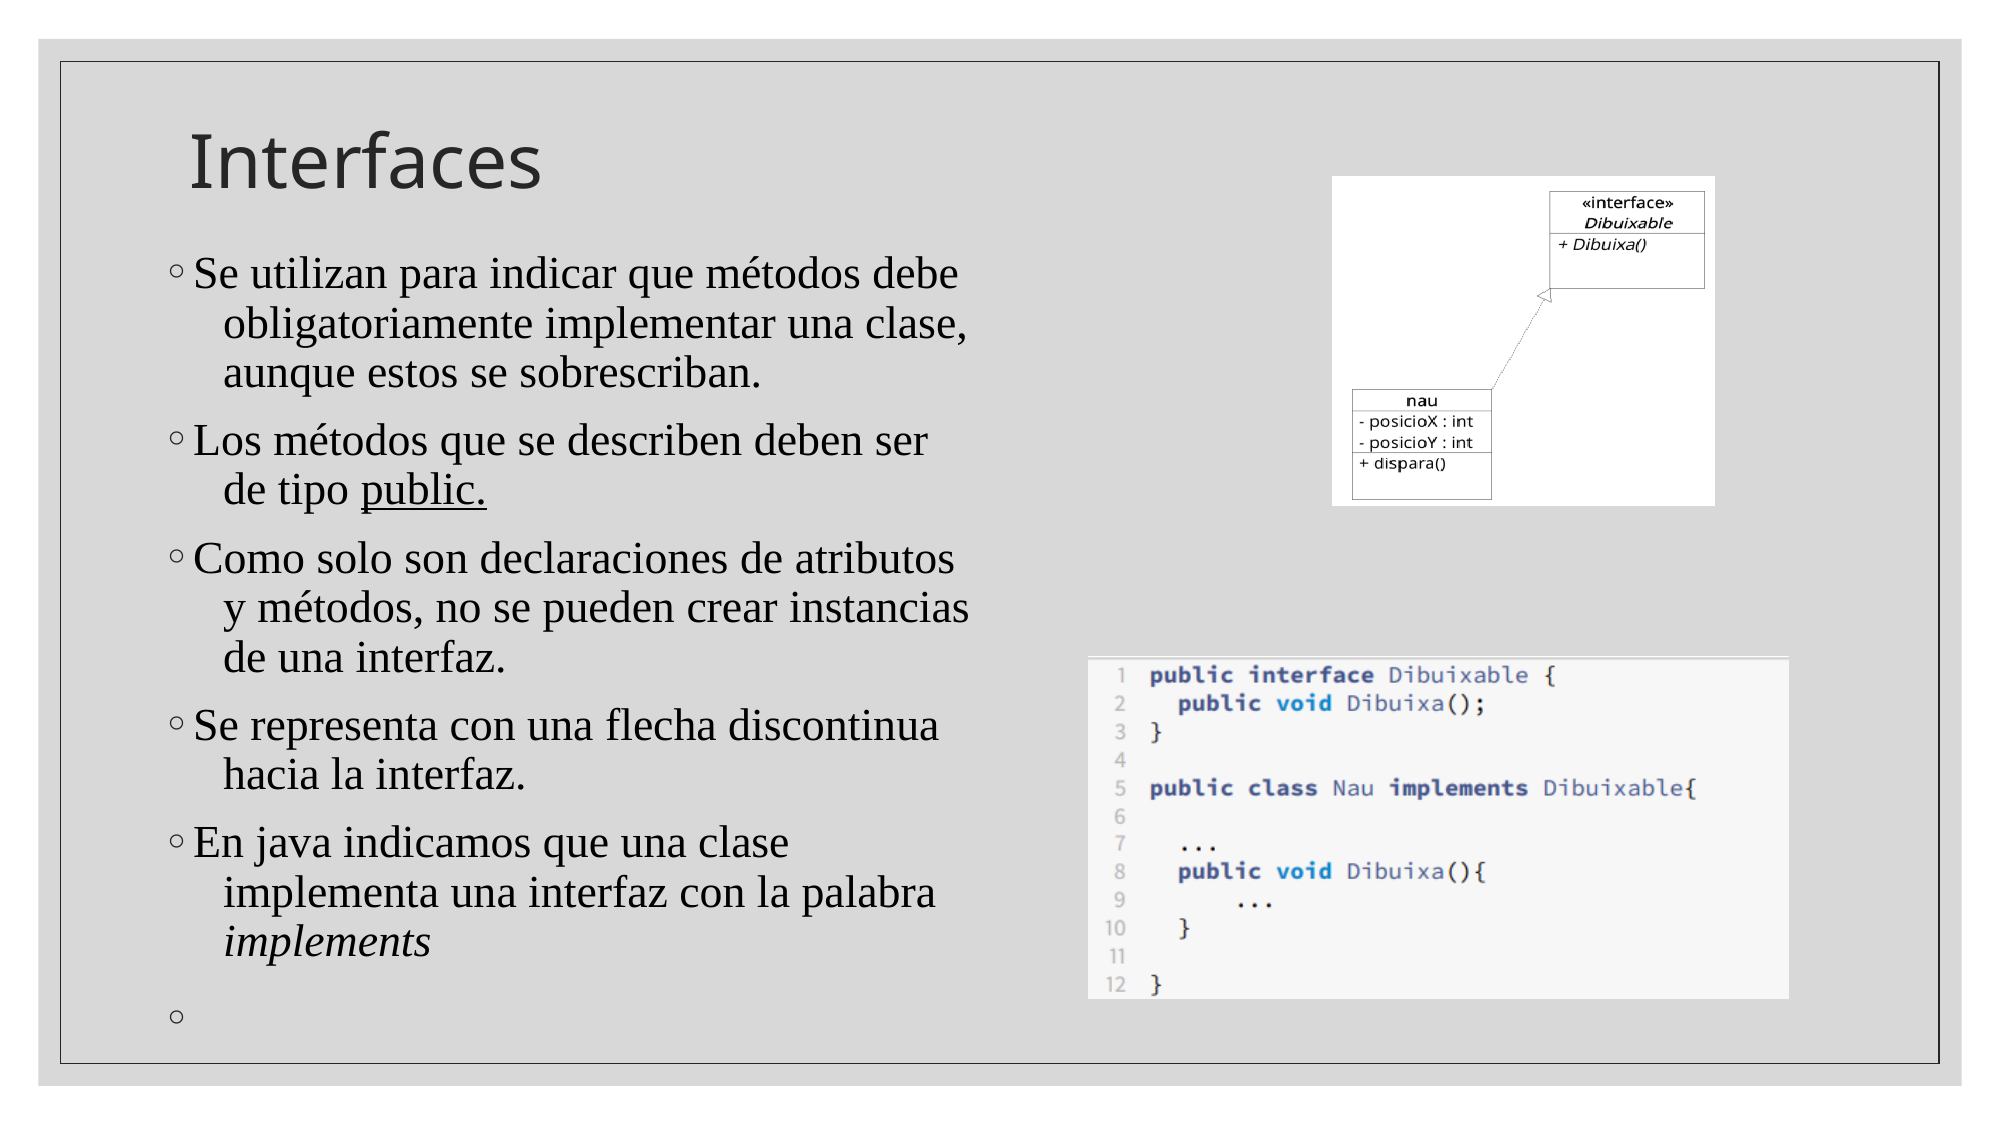

# Interfaces
Se utilizan para indicar que métodos debe obligatoriamente implementar una clase, aunque estos se sobrescriban.
Los métodos que se describen deben ser de tipo public.
Como solo son declaraciones de atributos y métodos, no se pueden crear instancias de una interfaz.
Se representa con una flecha discontinua hacia la interfaz.
En java indicamos que una clase implementa una interfaz con la palabra implements